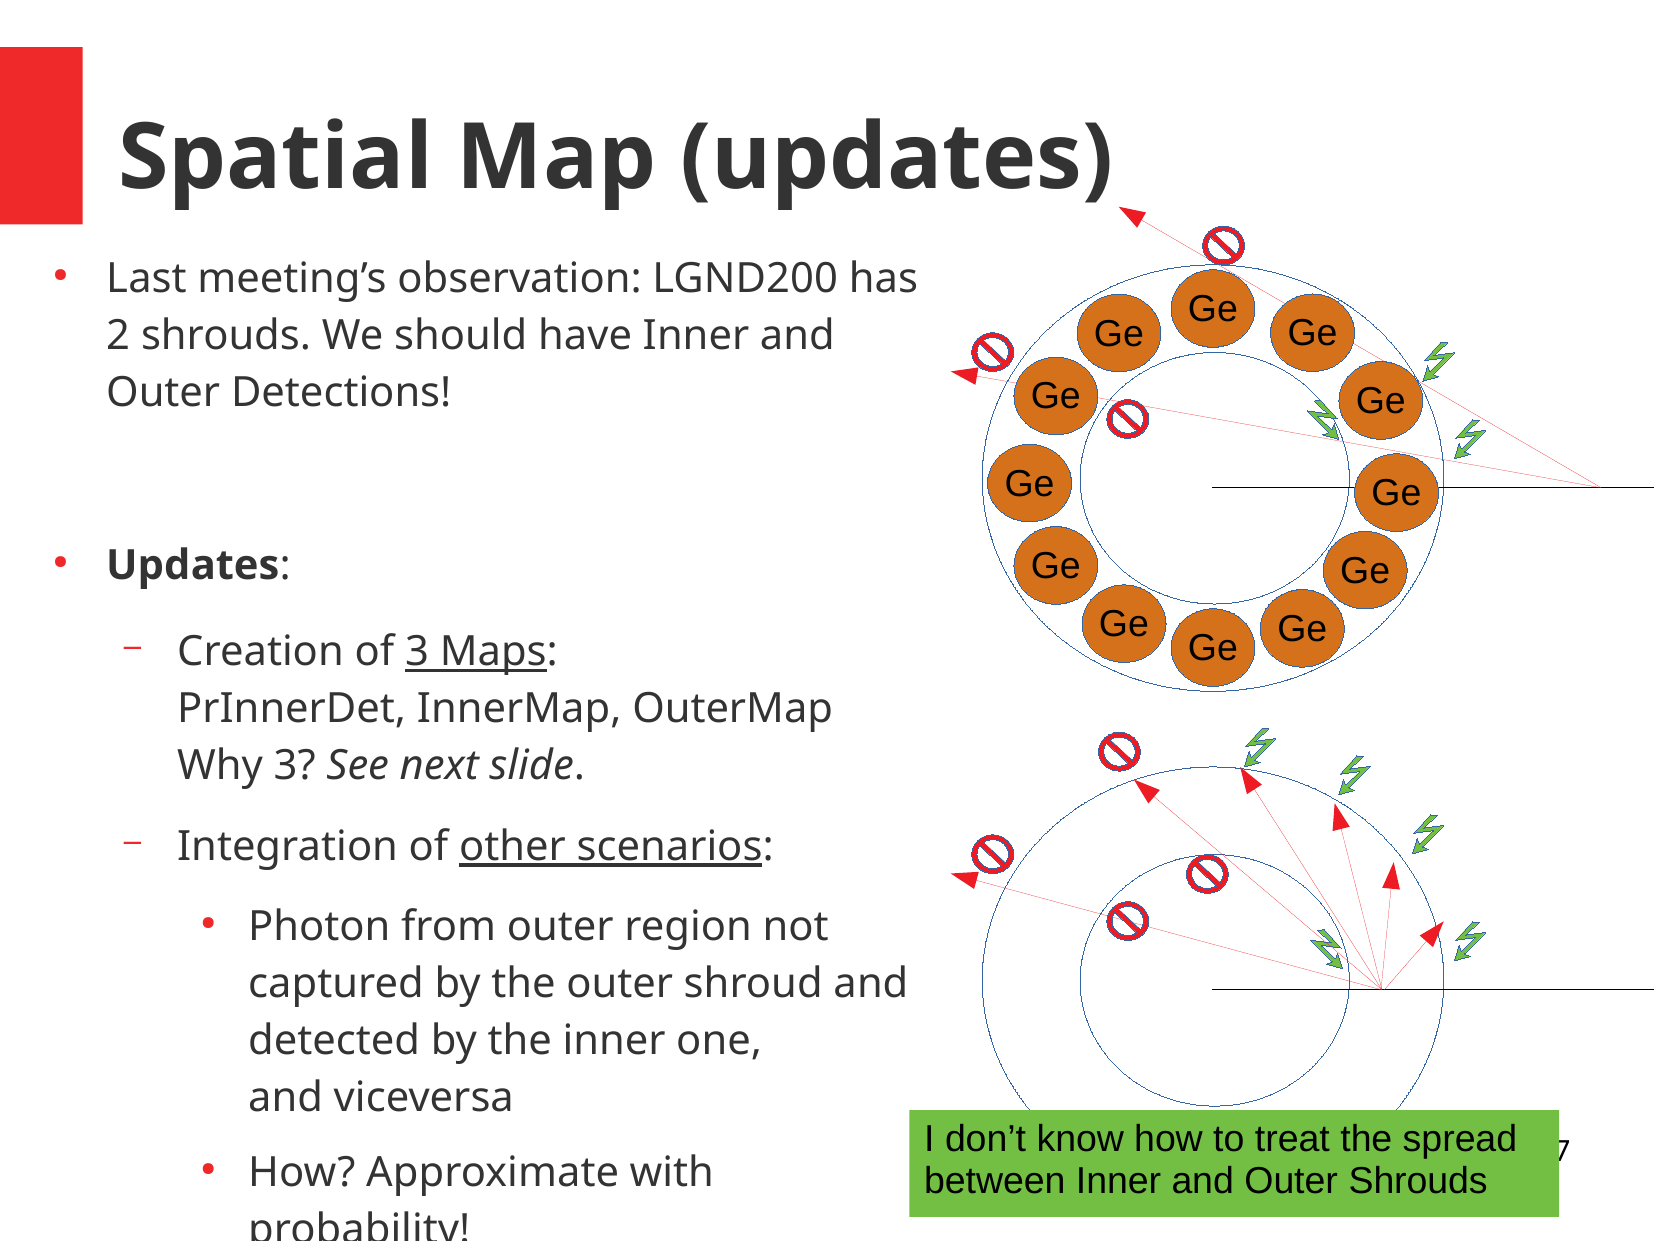

# Spatial Map (updates)
Last meeting’s observation: LGND200 has 2 shrouds. We should have Inner and Outer Detections!
Updates:
Creation of 3 Maps:
PrInnerDet, InnerMap, OuterMap
Why 3? See next slide.
Integration of other scenarios:
Photon from outer region not captured by the outer shroud and detected by the inner one,
and viceversa
How? Approximate with probability!
Ge
Ge
Ge
Ge
Ge
Ge
Ge
Ge
Ge
Ge
Ge
Ge
I don’t know how to treat the spread between Inner and Outer Shrouds
4